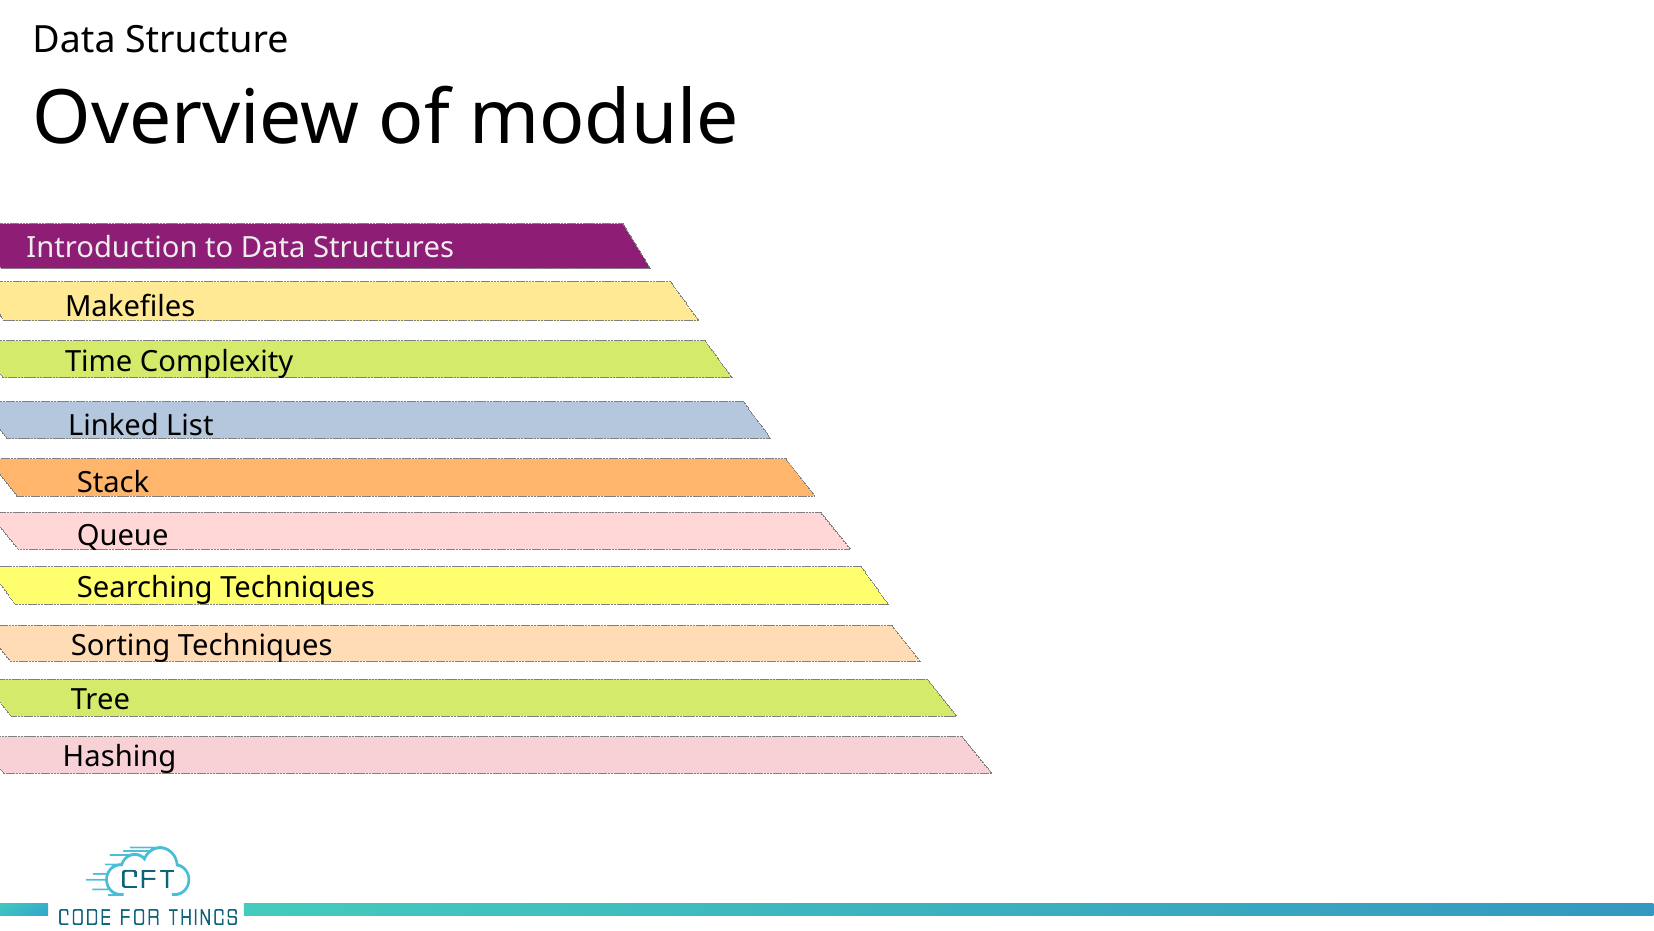

# Data Structure Overview of module
 Introduction to Data Structures
 	Makefiles
 	Time Complexity
 	Linked List
 	Stack
 	Queue
 	Searching Techniques
 	Sorting Techniques
 	Tree
 	Hashing